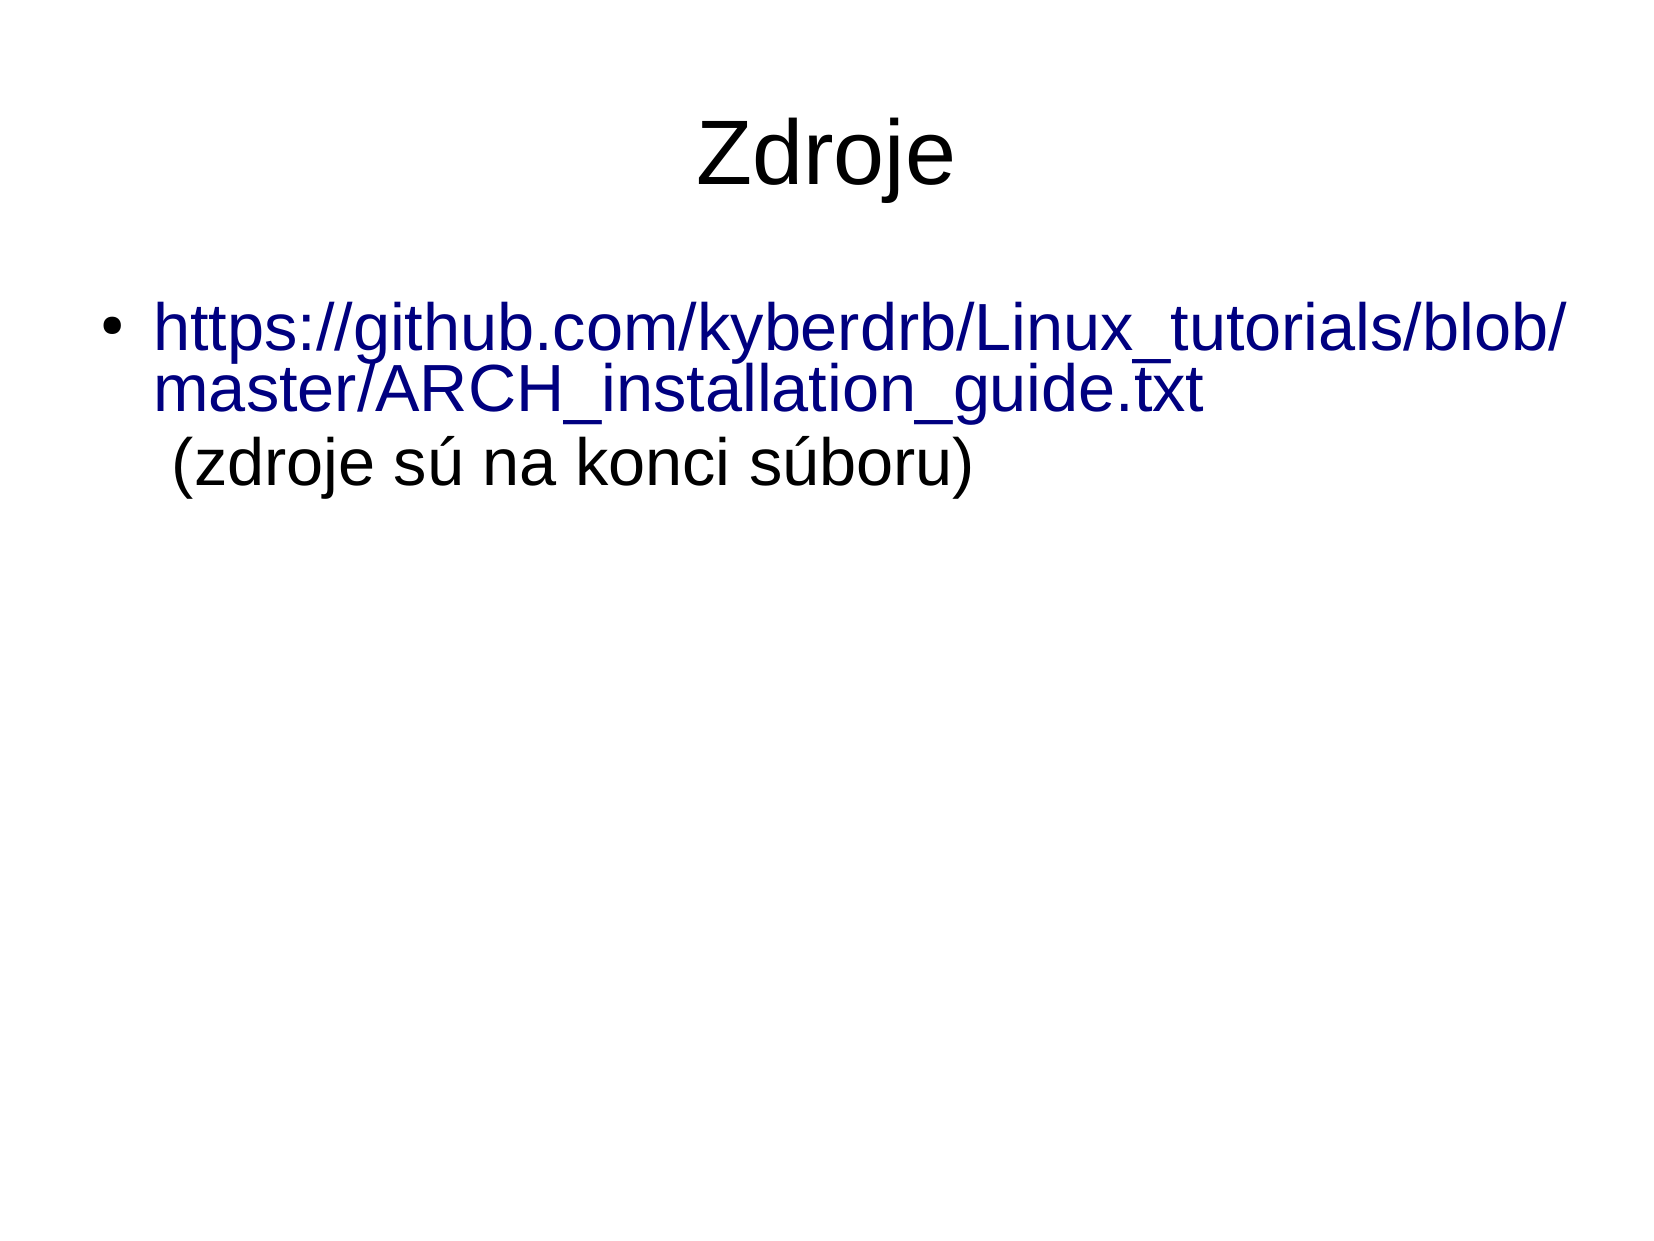

# Zdroje
https://github.com/kyberdrb/Linux_tutorials/blob/master/ARCH_installation_guide.txt (zdroje sú na konci súboru)